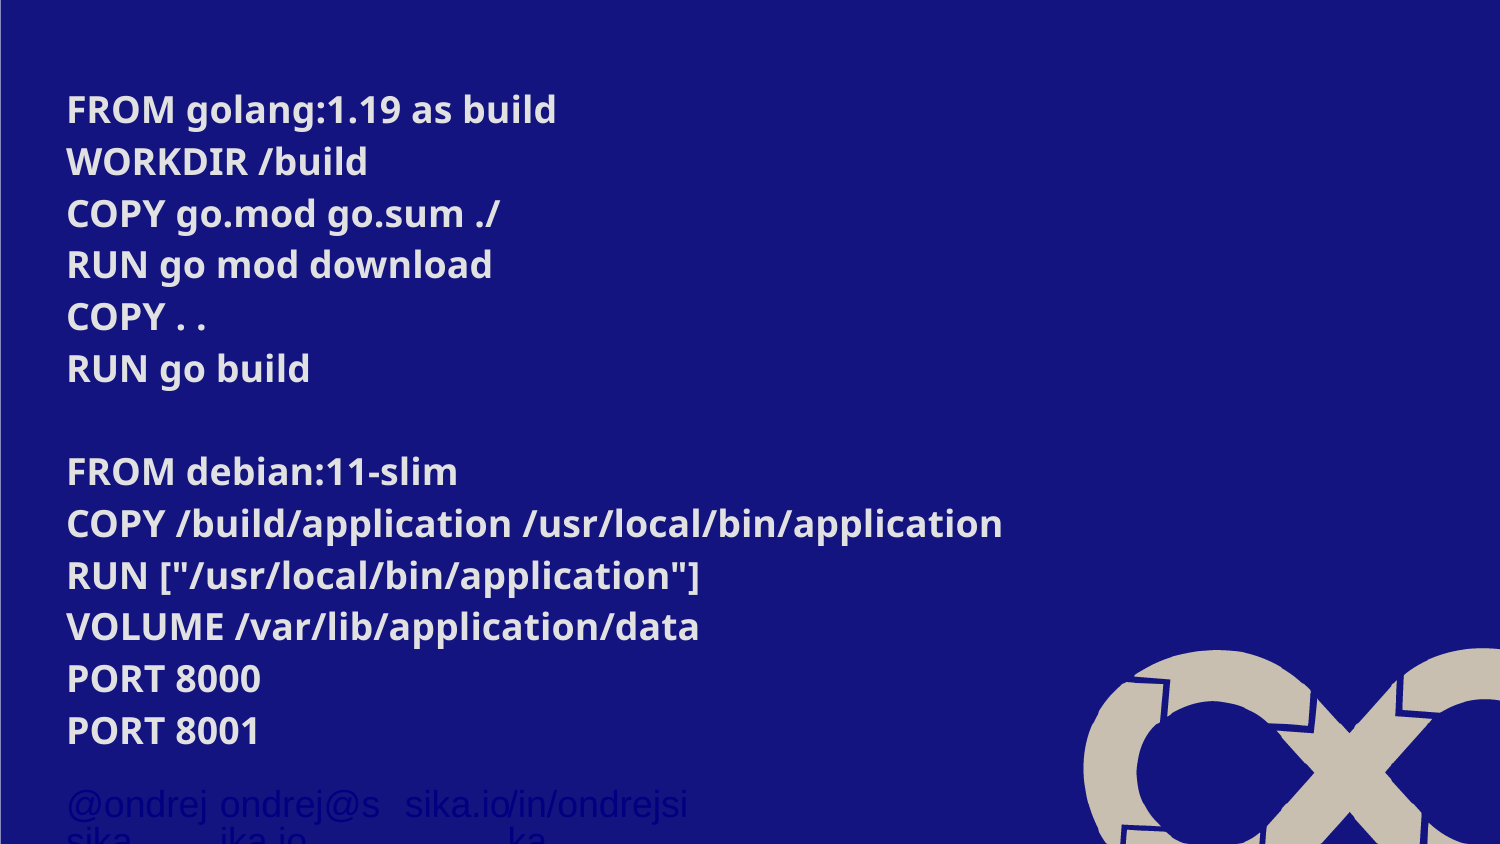

# FROM golang:1.19 as build WORKDIR /build COPY go.mod go.sum ./ RUN go mod download COPY . . RUN go build FROM debian:11-slim COPY /build/application /usr/local/bin/application RUN ["/usr/local/bin/application"] VOLUME /var/lib/application/data PORT 8000 PORT 8001